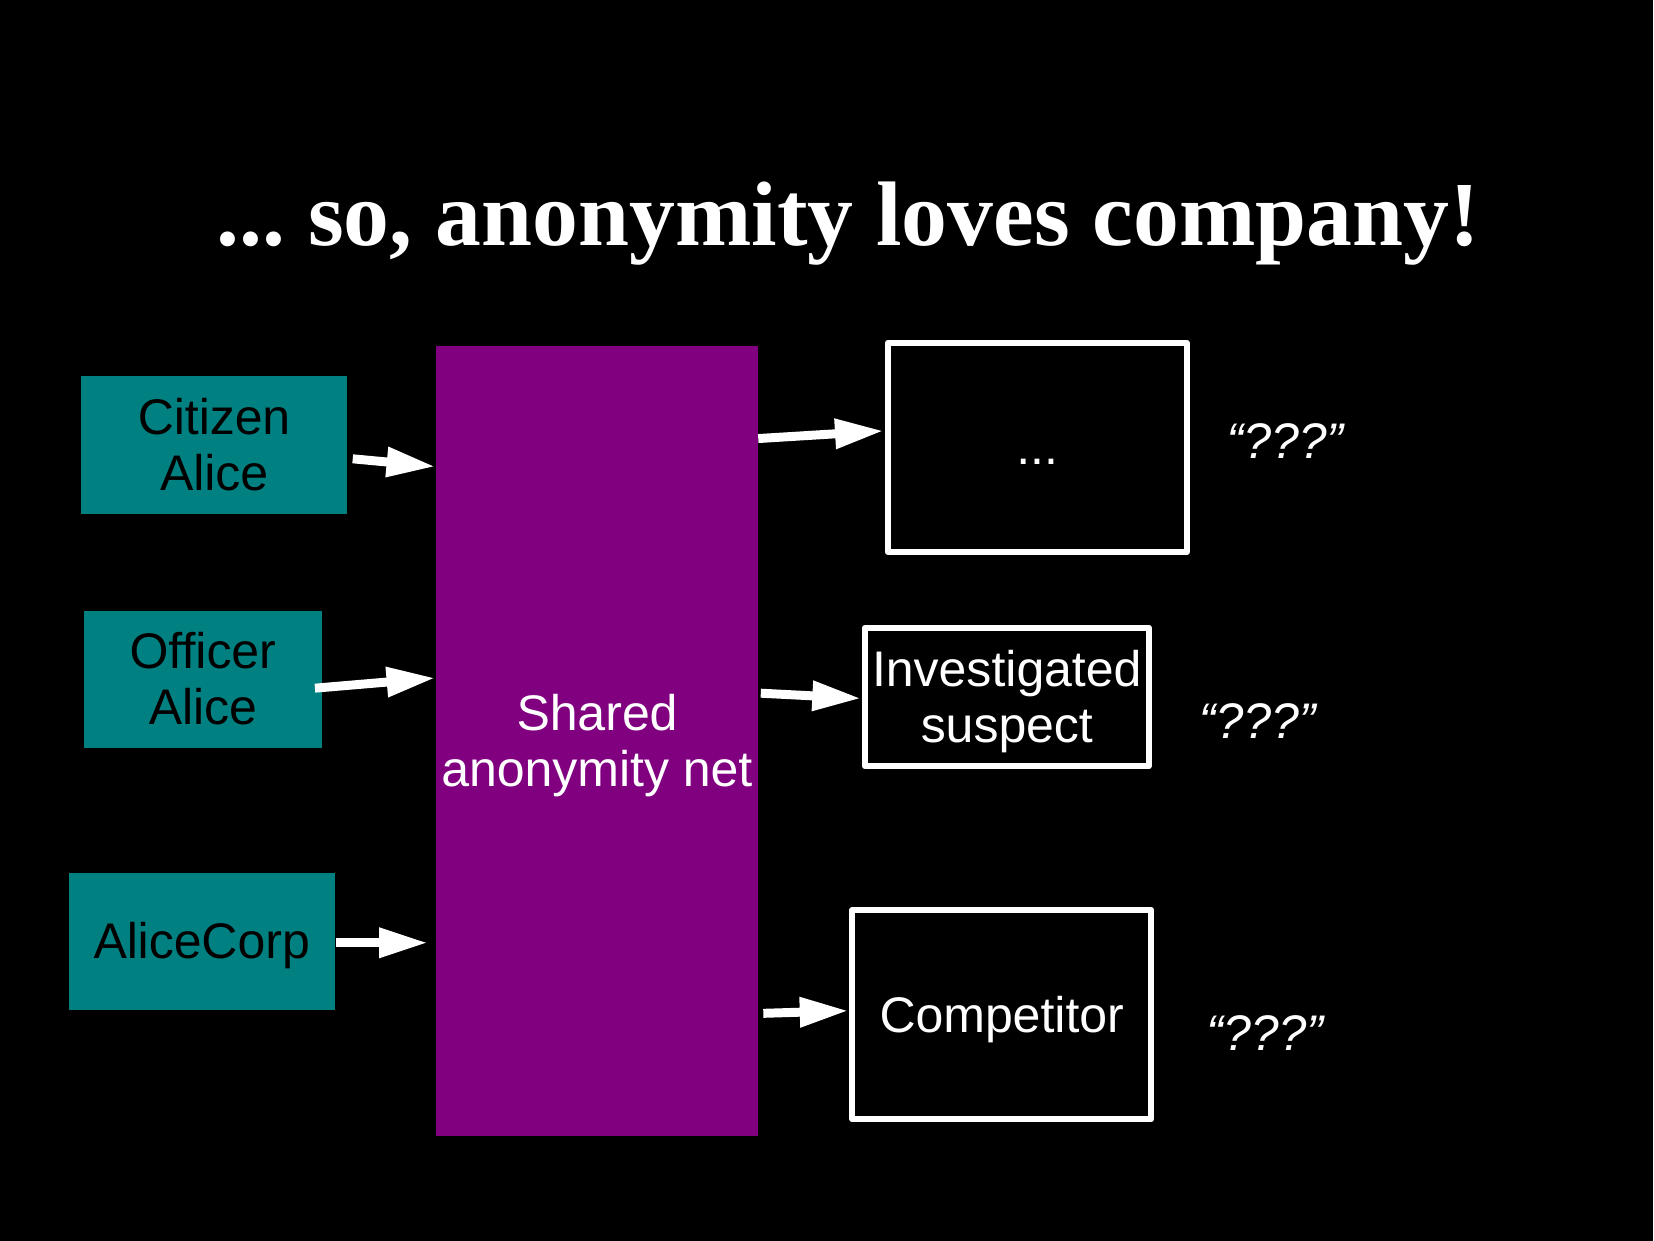

# ... so, anonymity loves company!
...
Shared
anonymity net
Citizen
Alice
“???”
Officer
Alice
Investigated
suspect
“???”
AliceCorp
Competitor
“???”